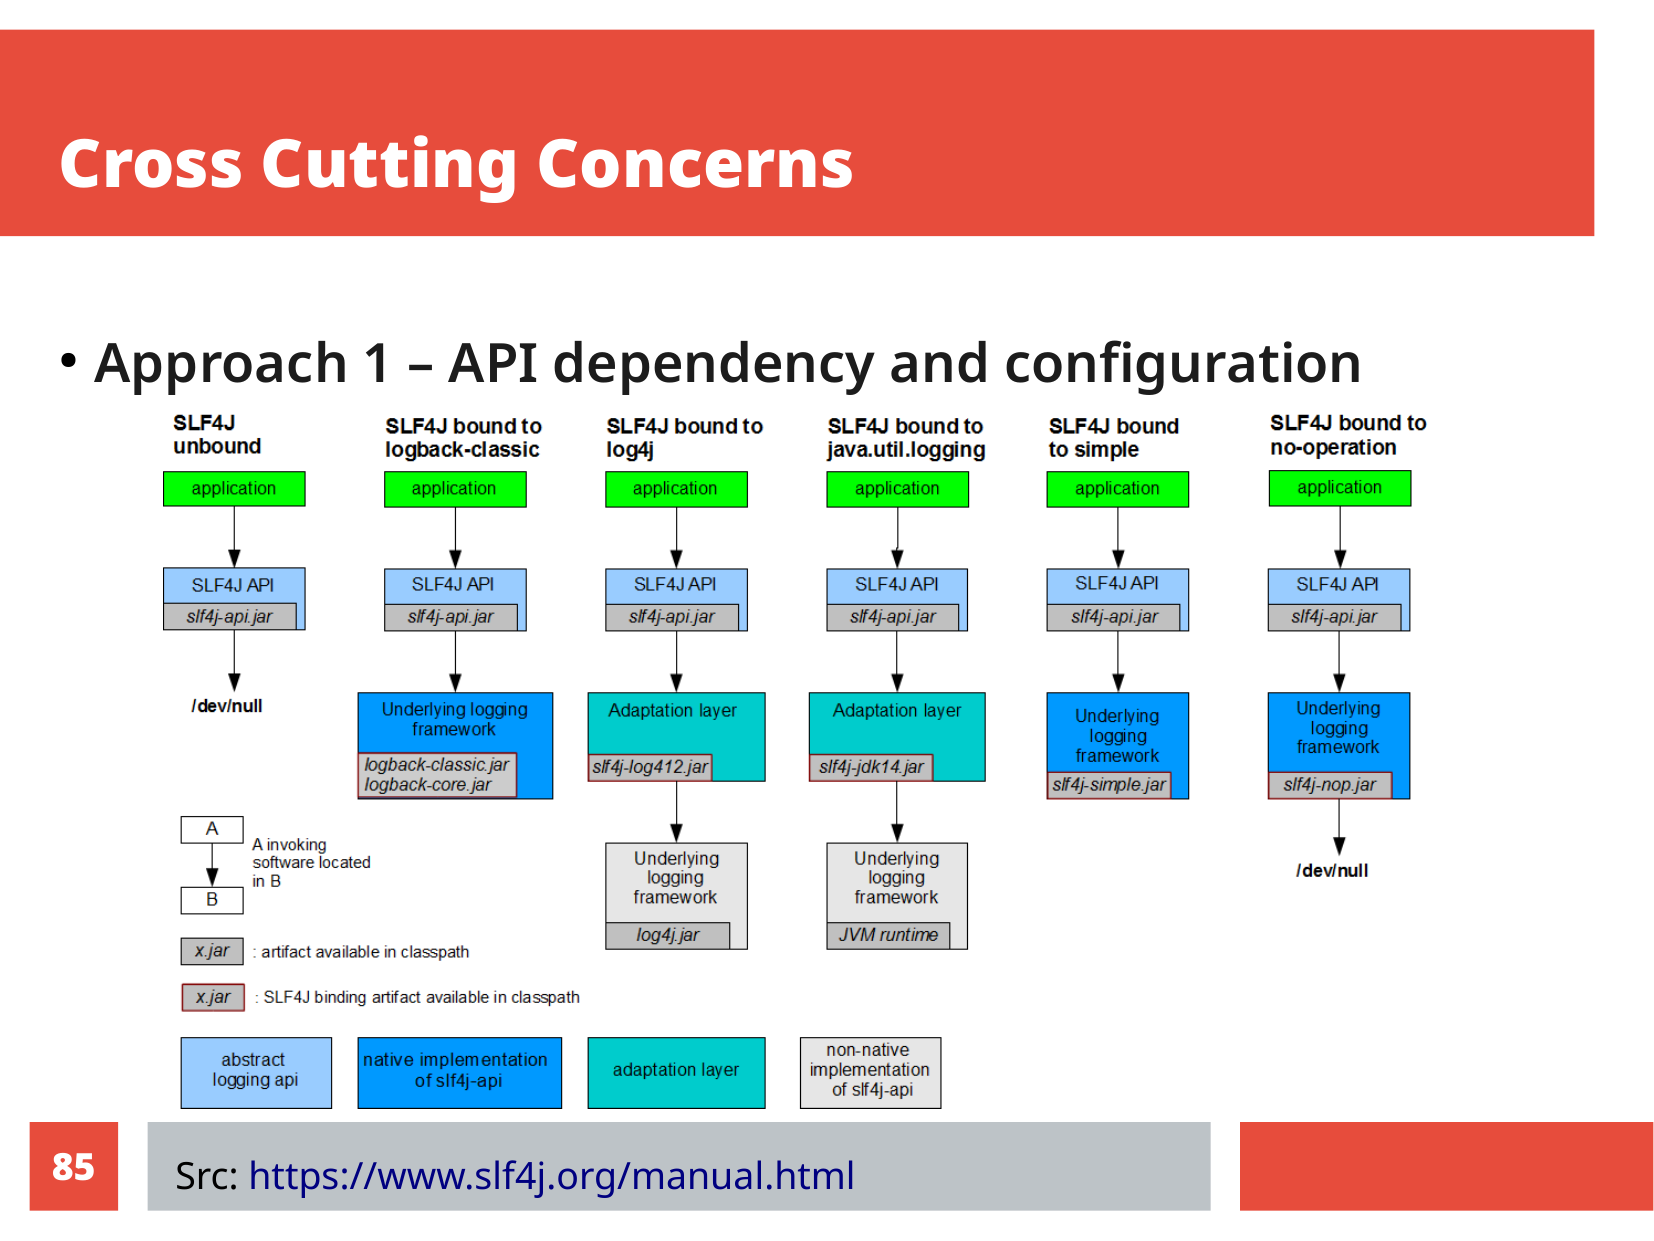

# Cross Cutting Concerns
Approach 1 – API dependency and configuration
85
Src: https://www.slf4j.org/manual.html